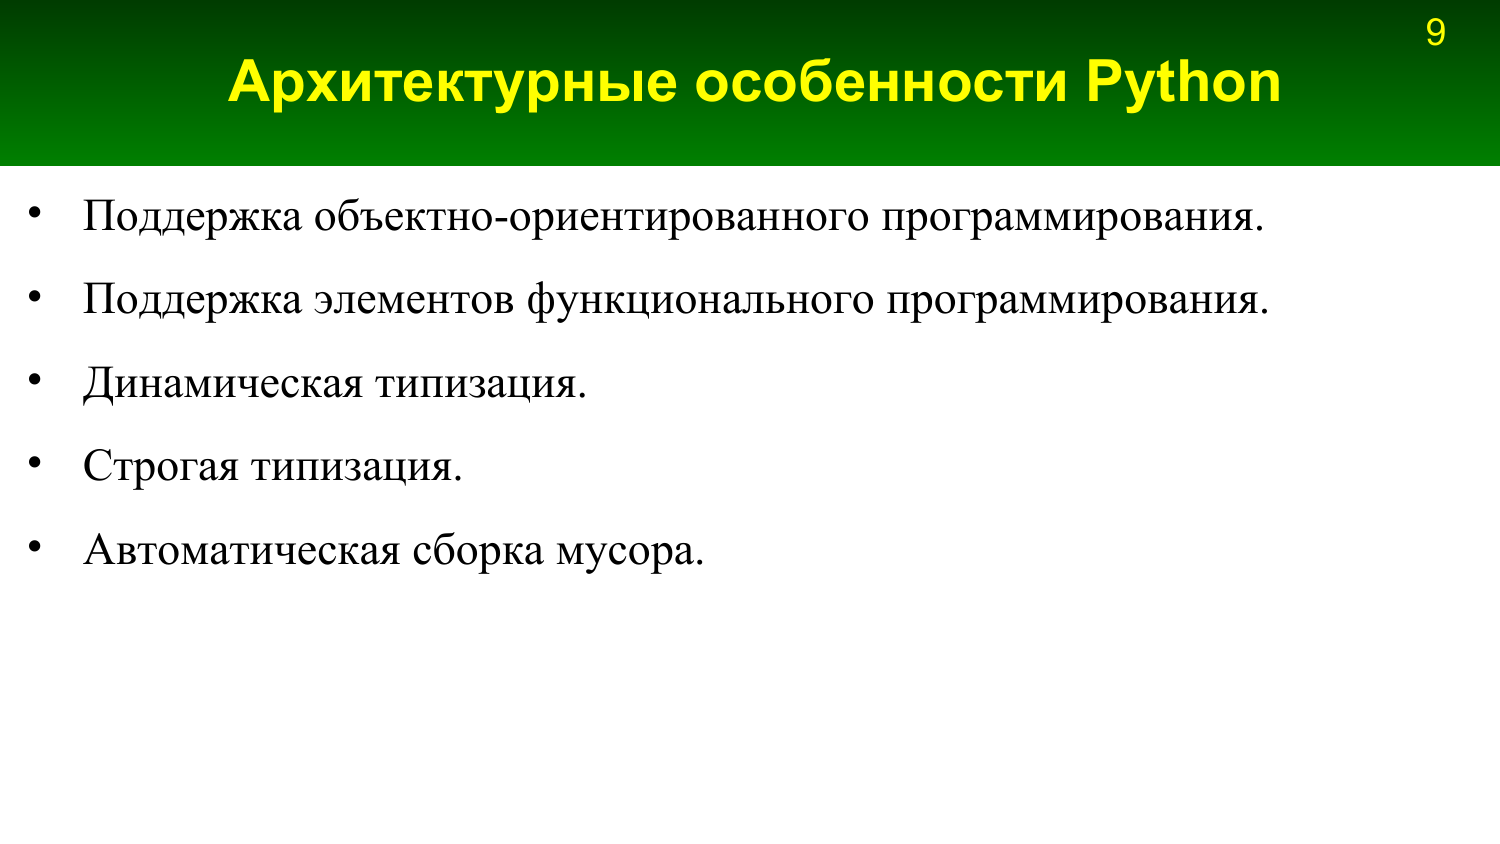

# Архитектурные особенности Python
Поддержка объектно-ориентированного программирования.
Поддержка элементов функционального программирования.
Динамическая типизация.
Строгая типизация.
Автоматическая сборка мусора.